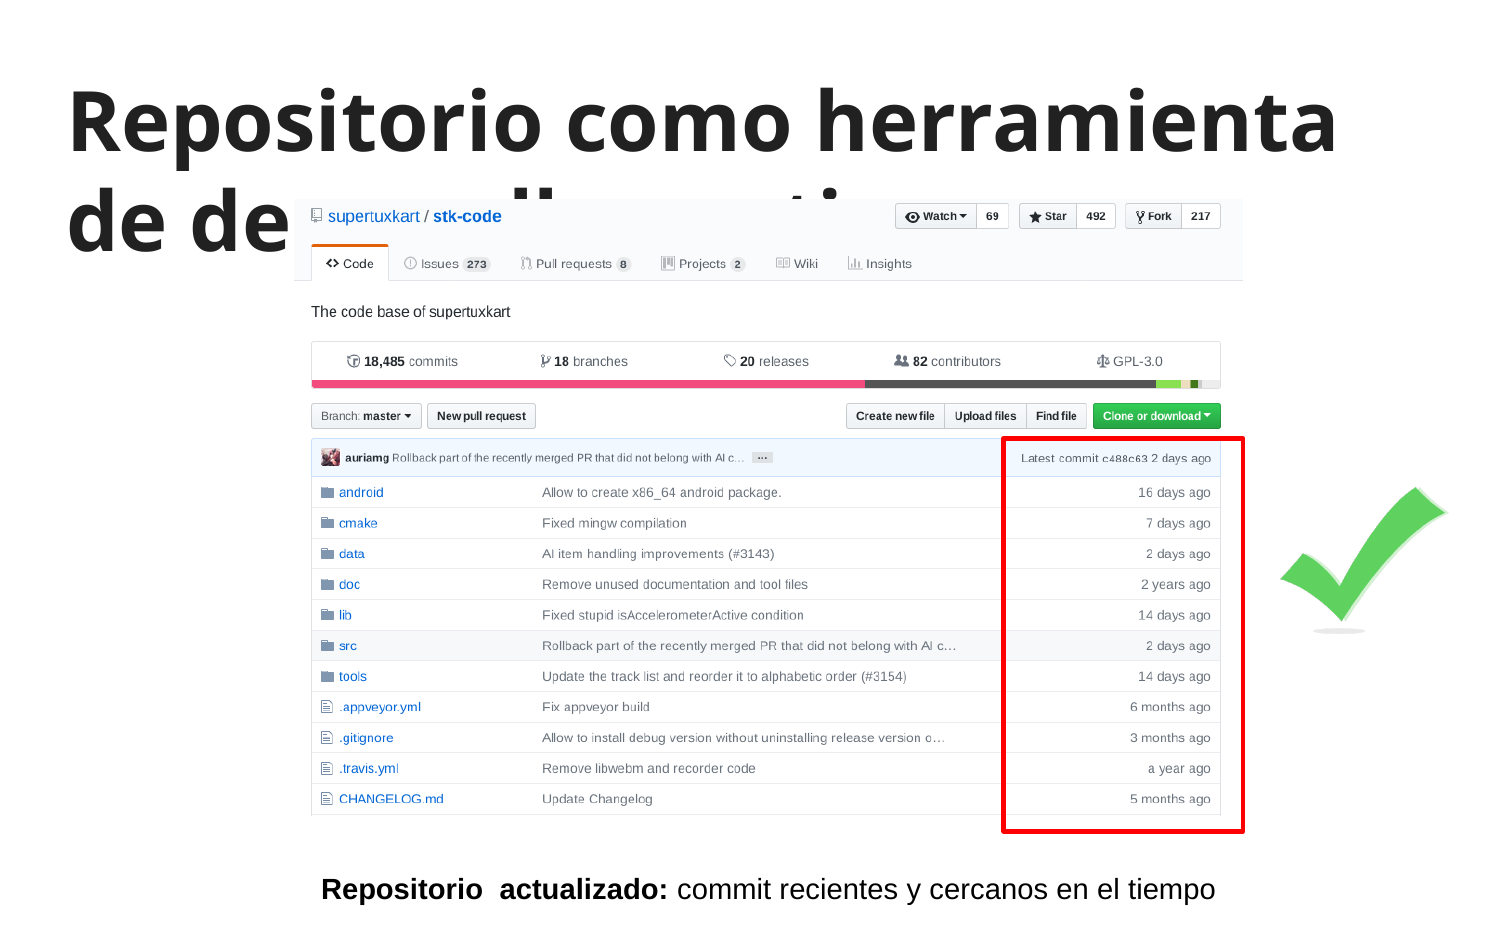

# Repositorio como herramienta de desarrollo continuo
Repositorio actualizado: commit recientes y cercanos en el tiempo